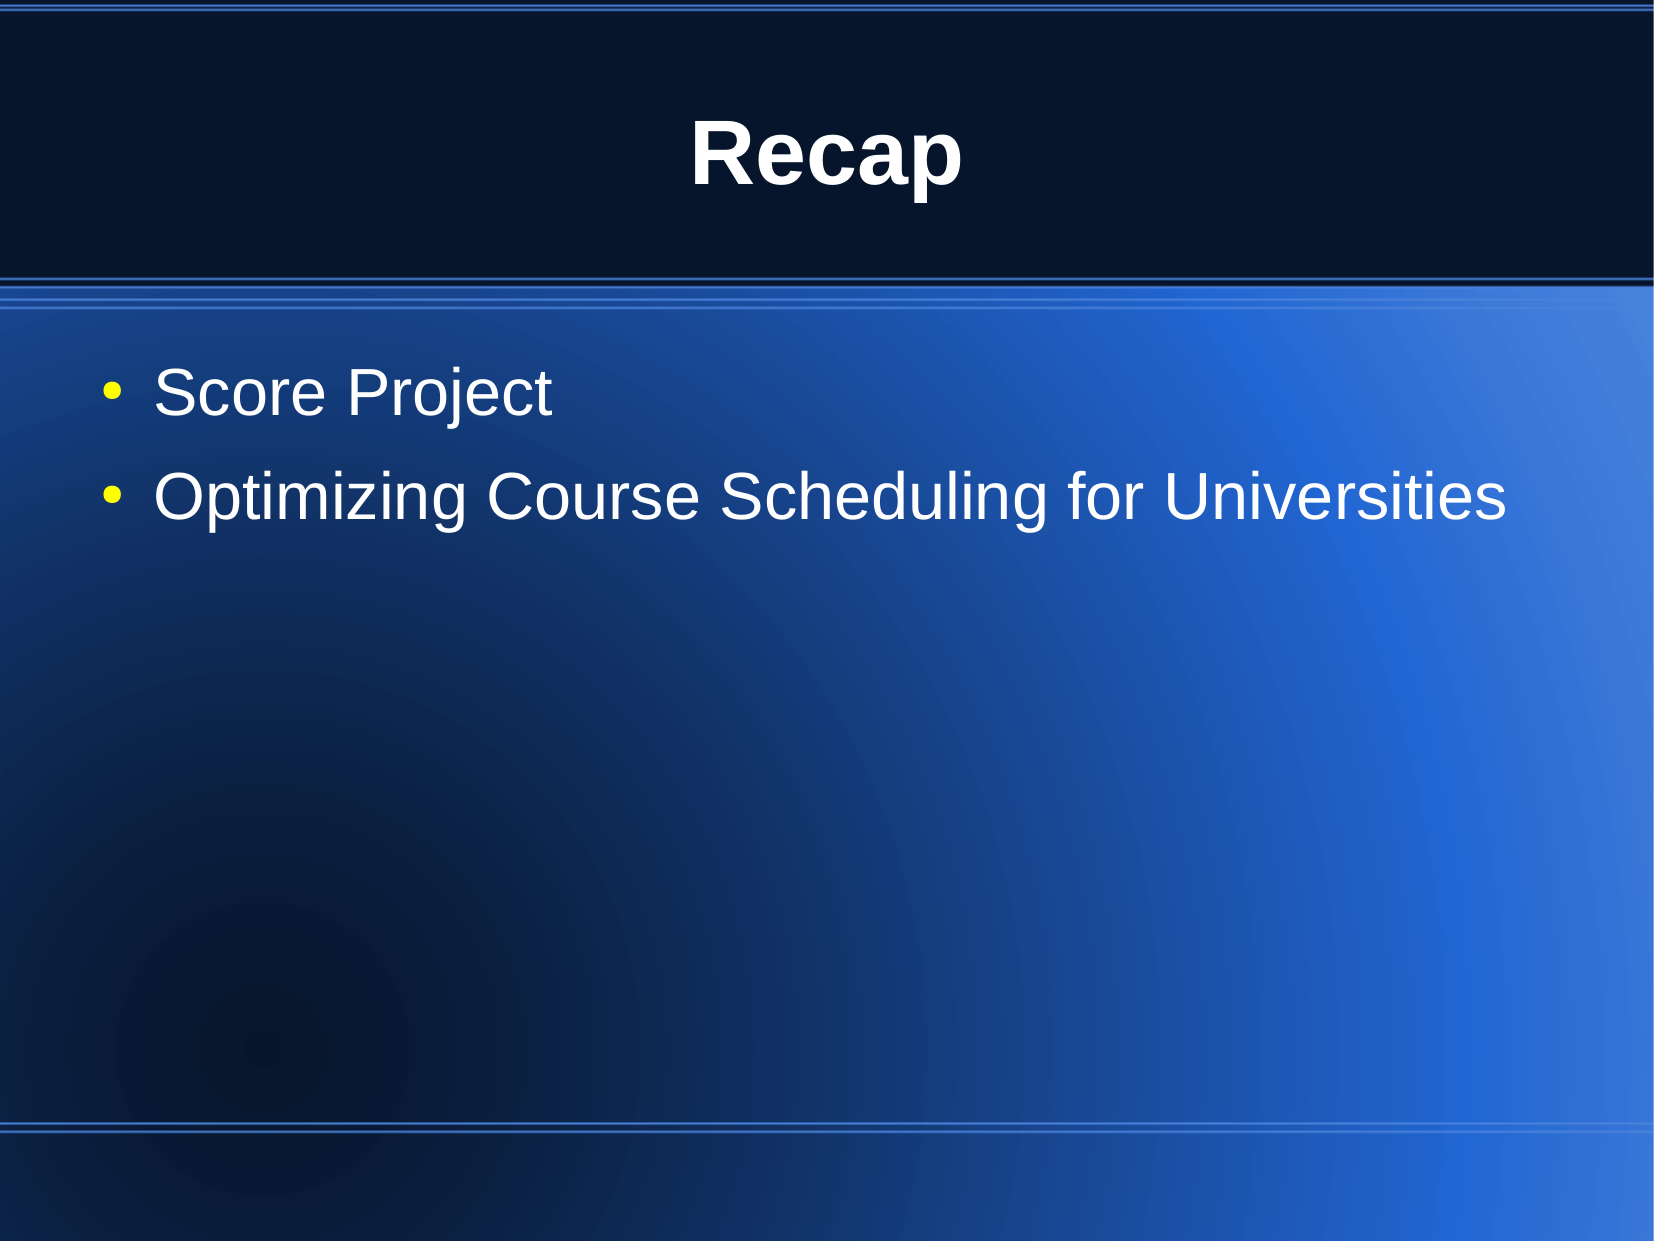

# Recap
Score Project
Optimizing Course Scheduling for Universities